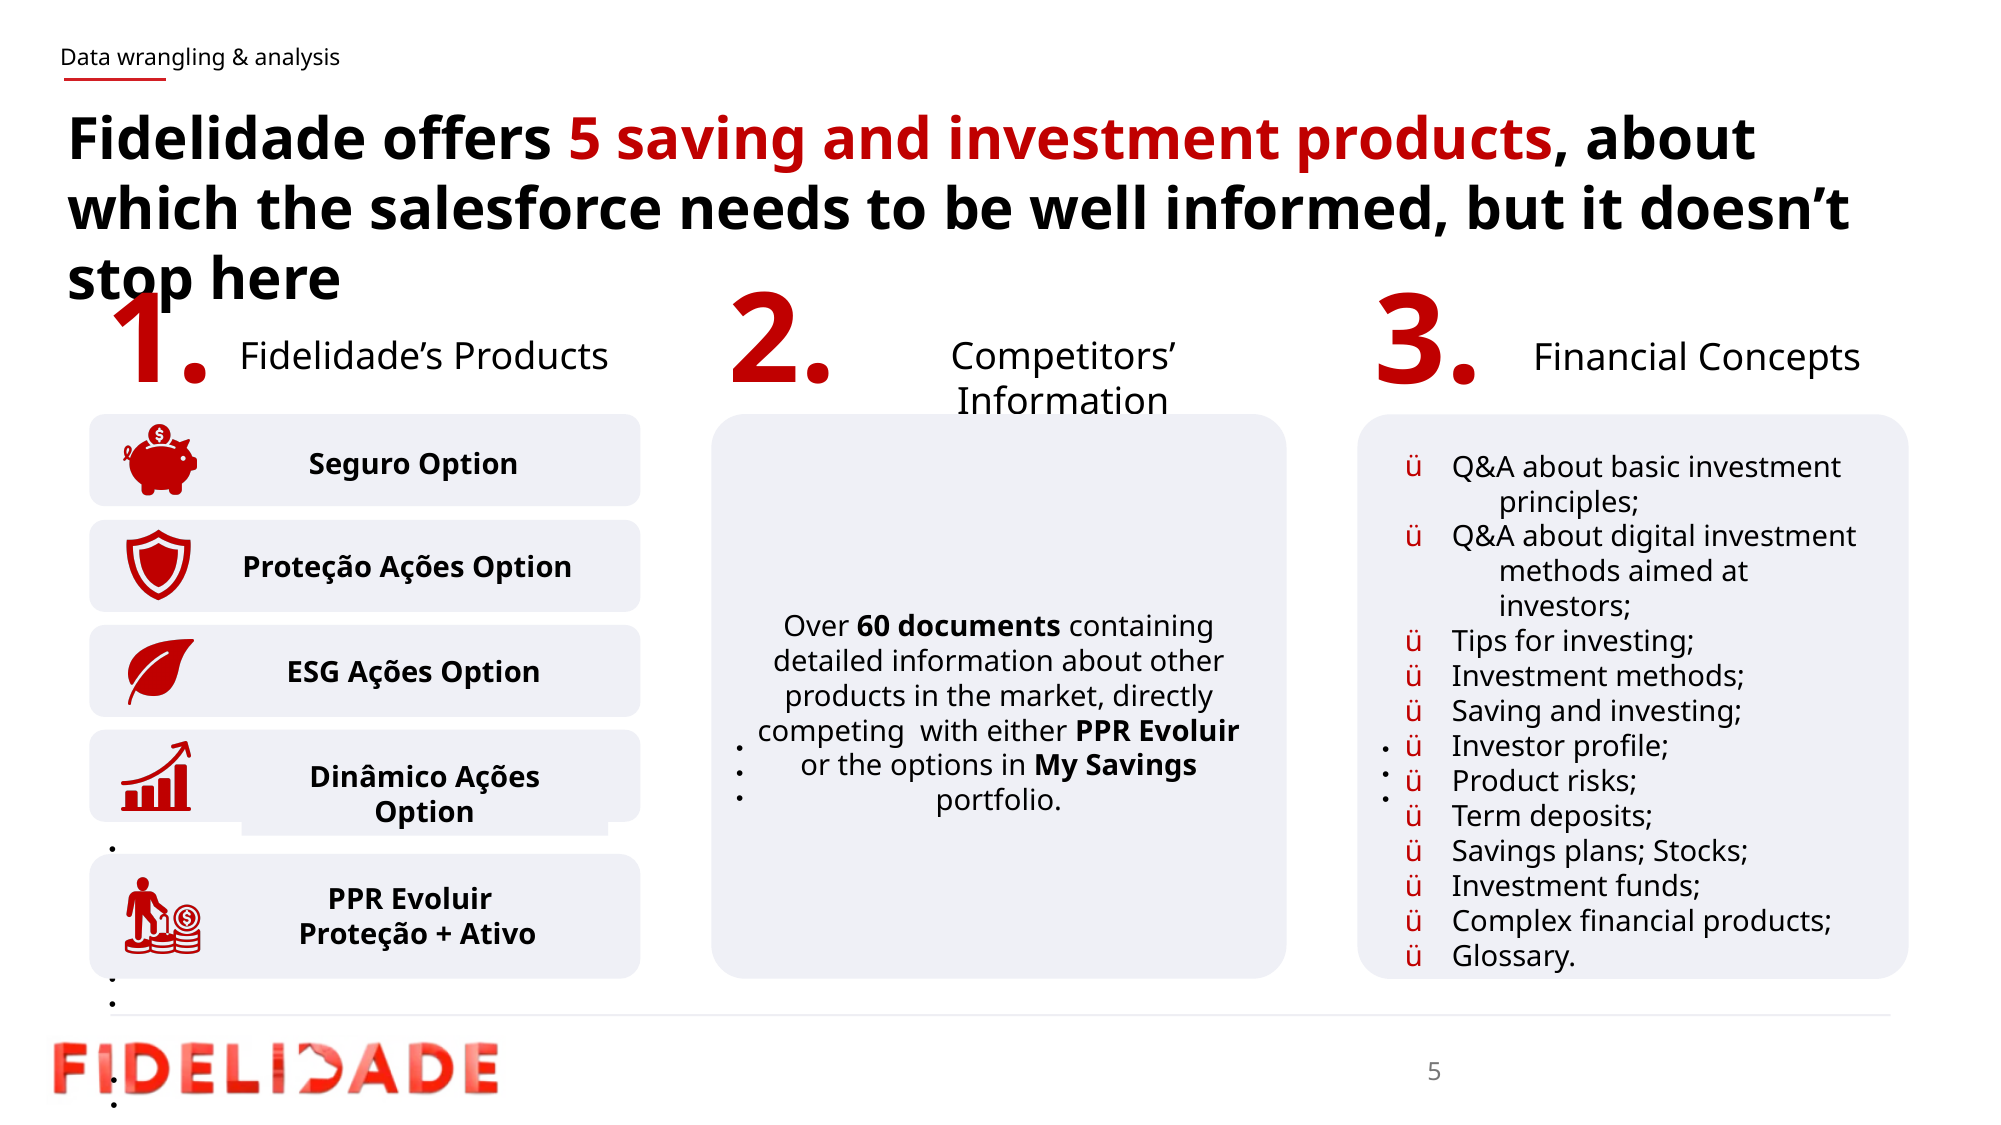

Data wrangling & analysis
Fidelidade offers 5 saving and investment products, about which the salesforce needs to be well informed, but it doesn’t stop here
2.
Competitors’ Information
1.
Fidelidade’s Products
3.
Financial Concepts
Over 60 documents containing detailed information about other products in the market, directly competing with either PPR Evoluir or the options in My Savings portfolio.
Seguro Option
Proteção Ações Option
ESG Ações Option
Dinâmico Ações Option
PPR Evoluir
 Proteção + Ativo
Q&A about basic investment principles;
Q&A about digital investment methods aimed at investors;
Tips for investing;
Investment methods;
Saving and investing;
Investor profile;
Product risks;
Term deposits;
Savings plans; Stocks;
Investment funds;
Complex financial products;
Glossary.